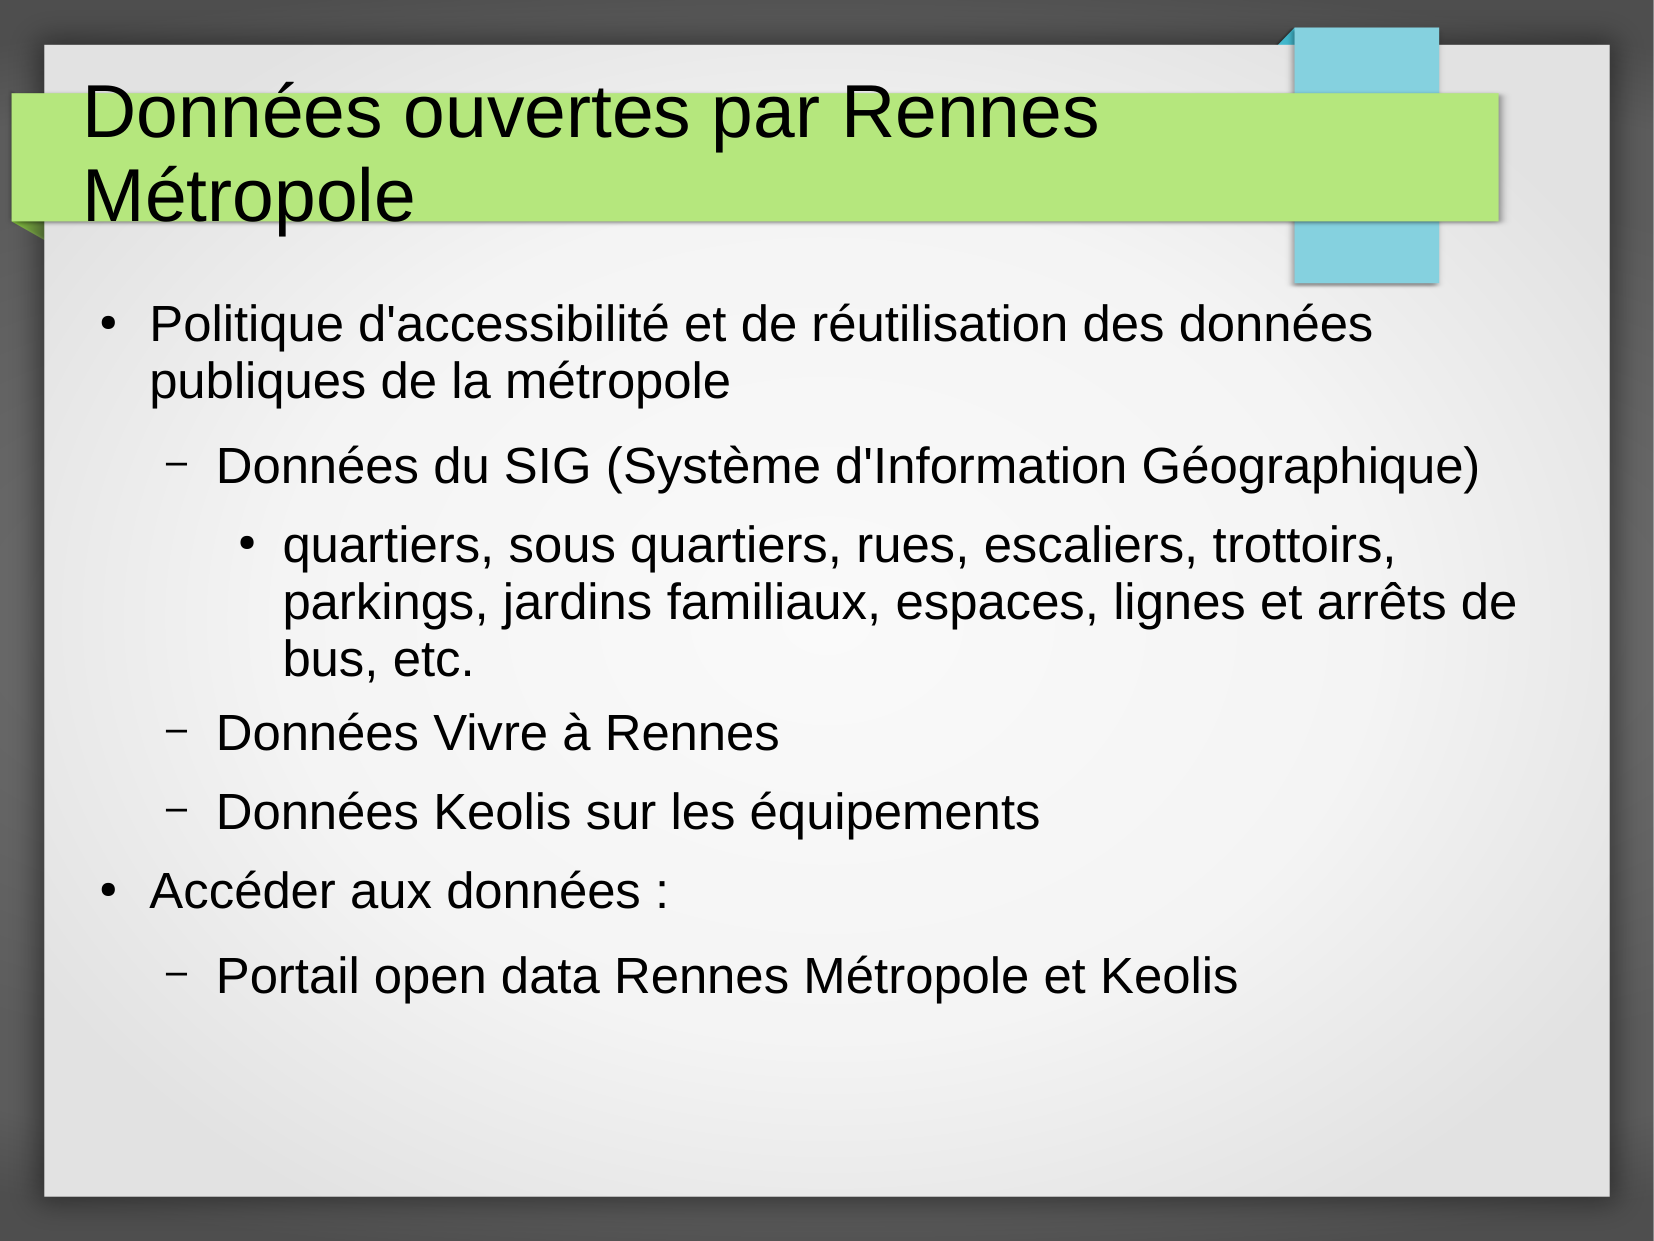

# Données ouvertes par Rennes Métropole
Politique d'accessibilité et de réutilisation des données publiques de la métropole
Données du SIG (Système d'Information Géographique)
quartiers, sous quartiers, rues, escaliers, trottoirs, parkings, jardins familiaux, espaces, lignes et arrêts de bus, etc.
Données Vivre à Rennes
Données Keolis sur les équipements
Accéder aux données :
Portail open data Rennes Métropole et Keolis